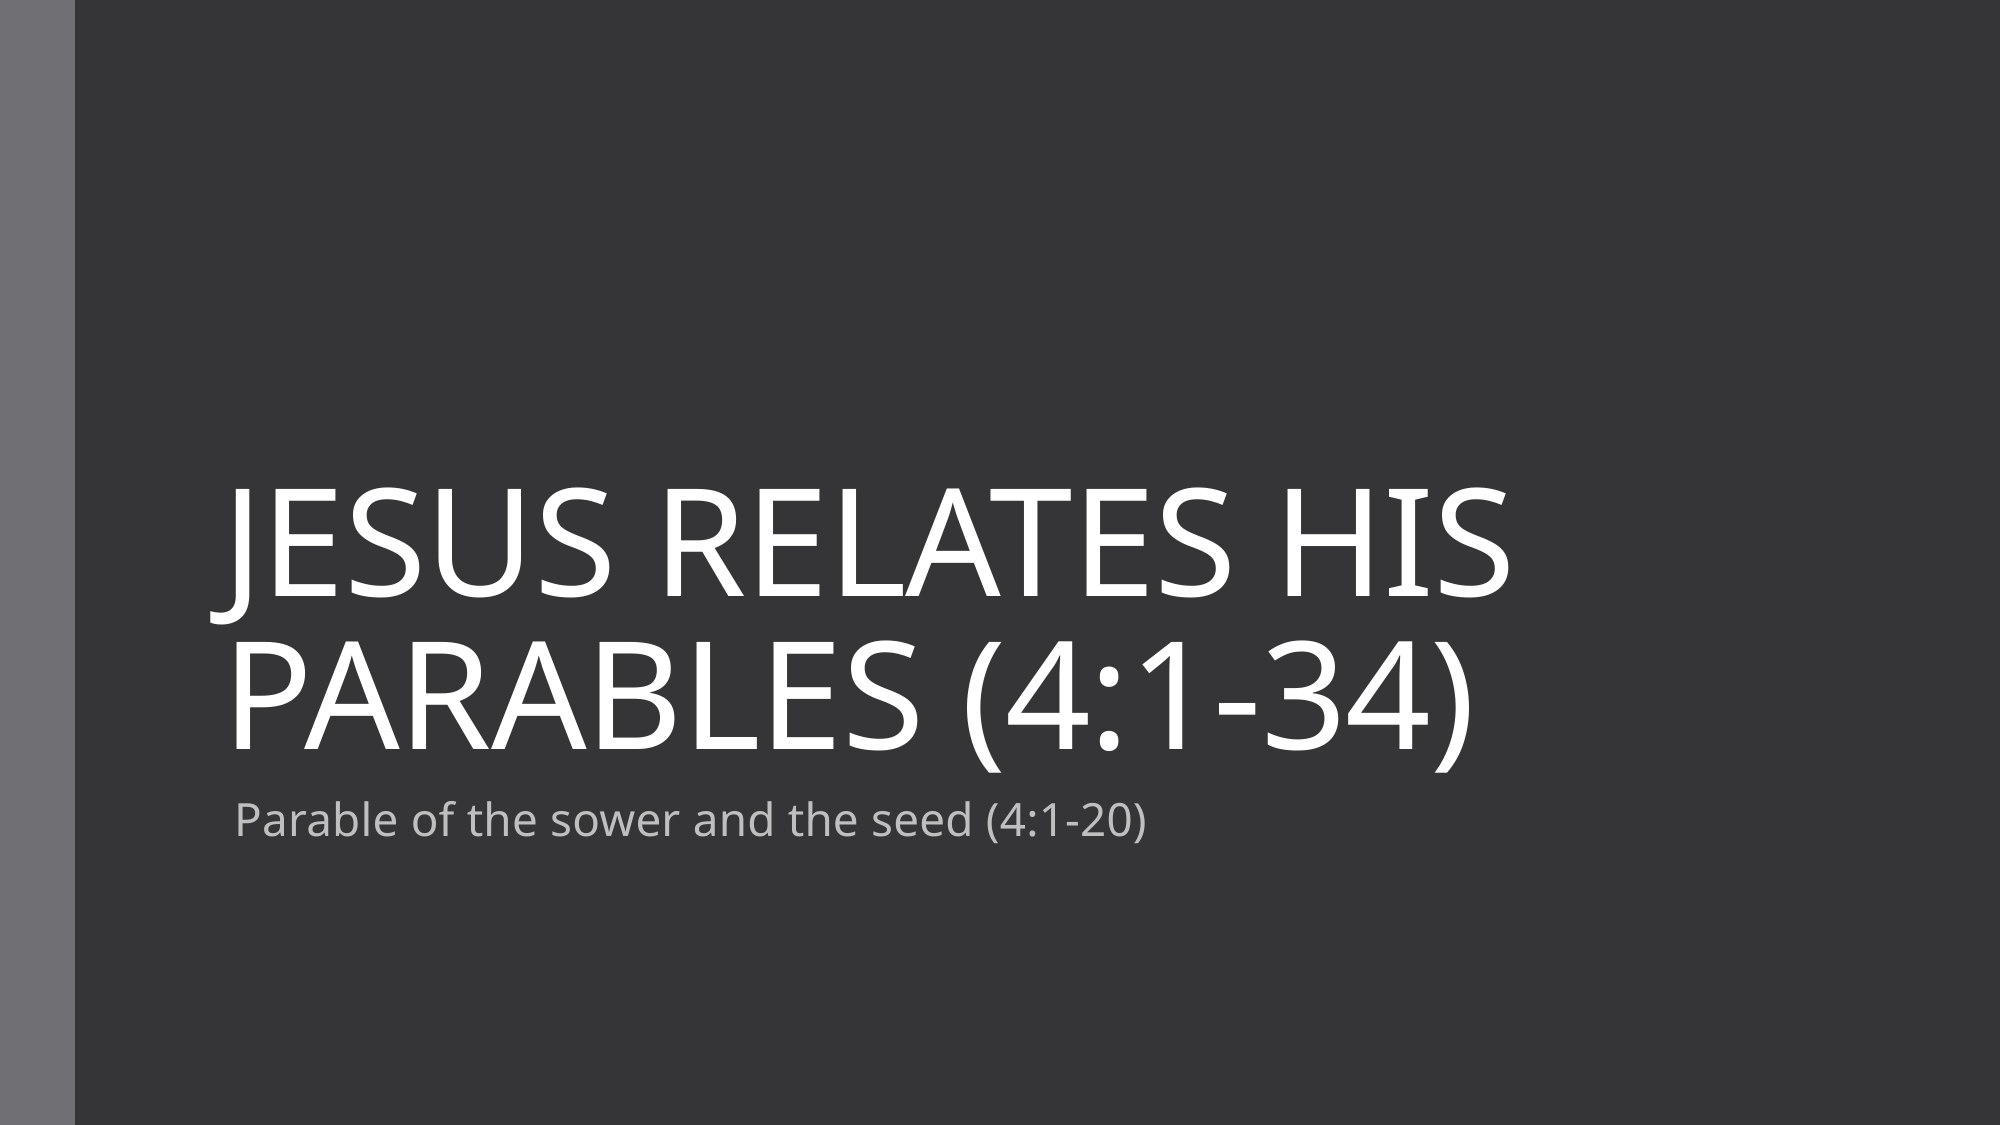

# JESUS RELATES HIS PARABLES (4:1-34)
 Parable of the sower and the seed (4:1-20)